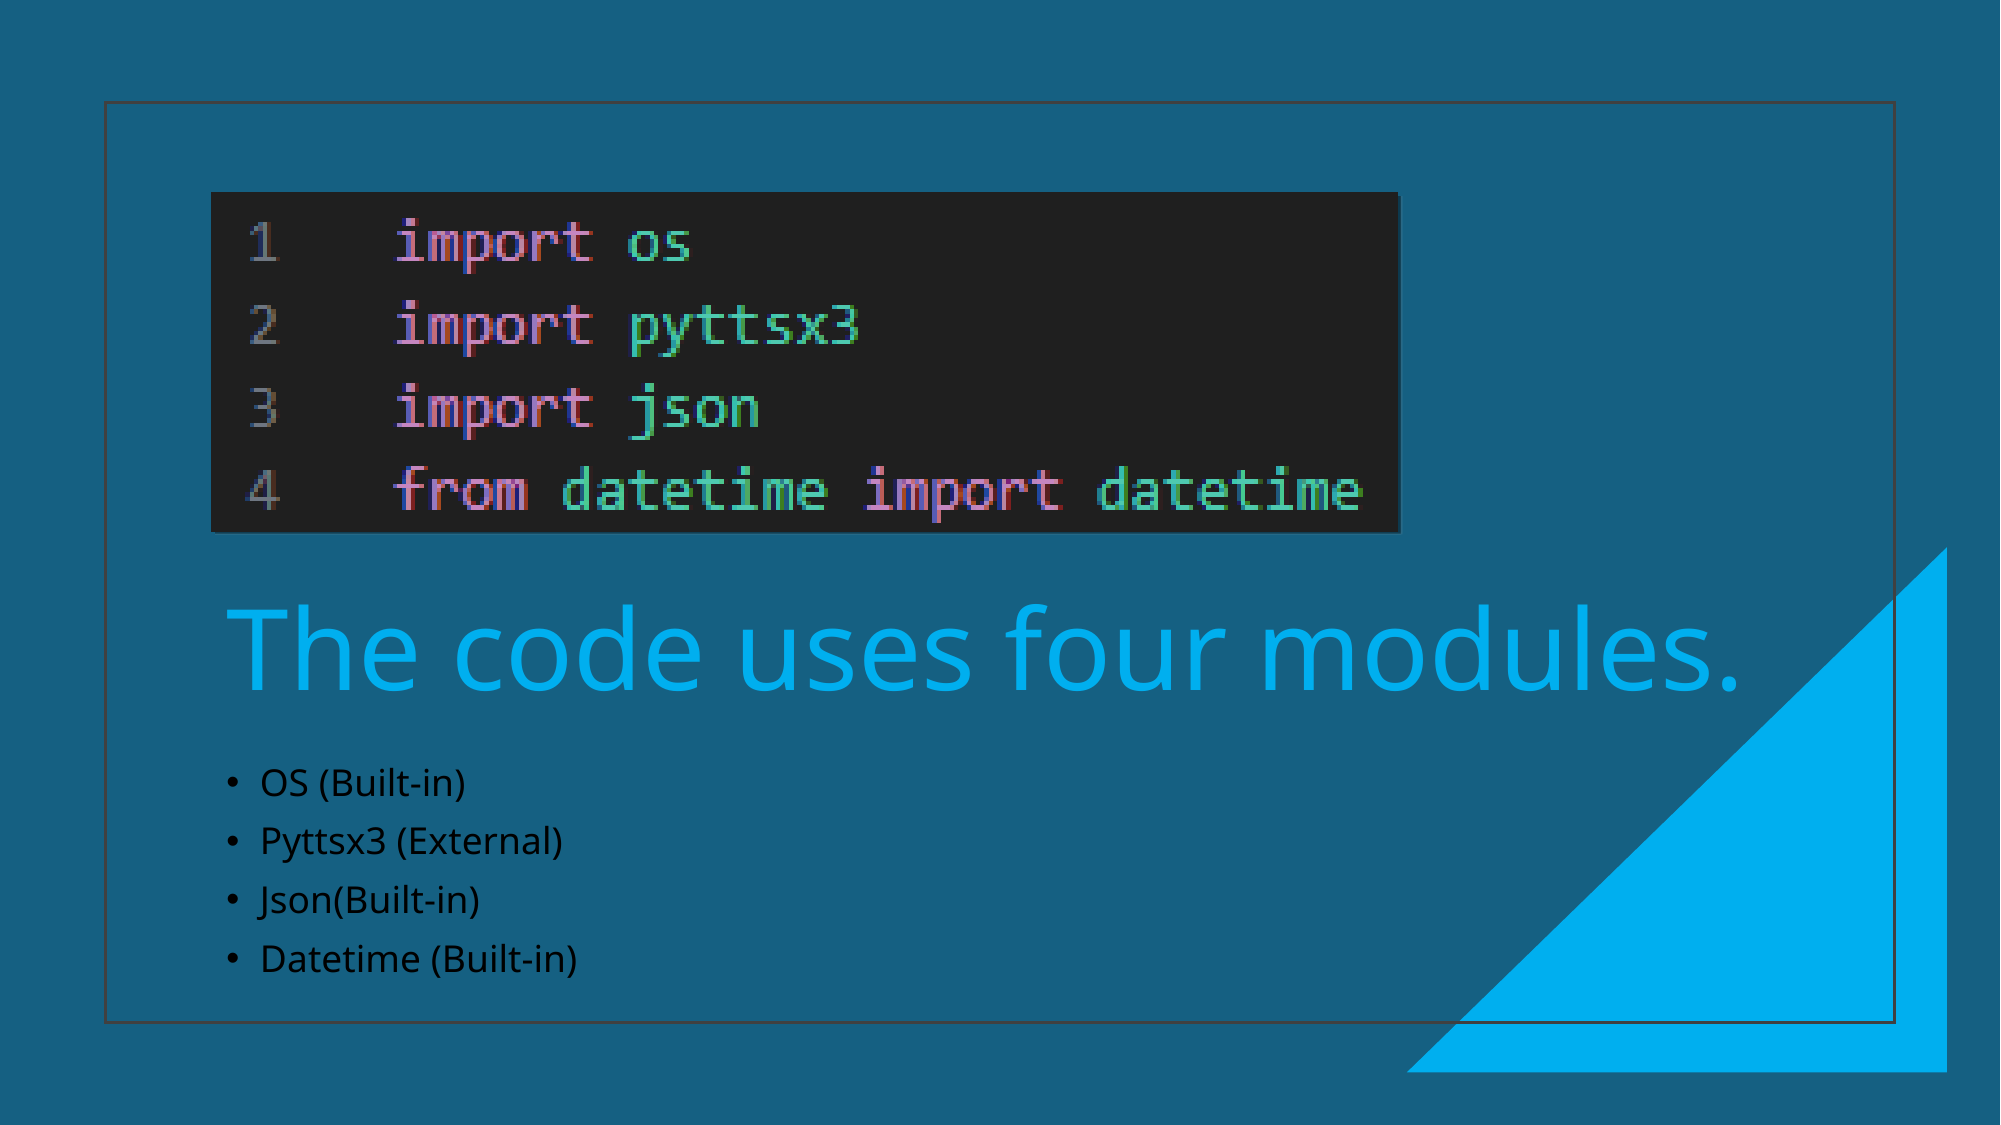

# The code uses four modules.
OS (Built-in)
Pyttsx3 (External)
Json(Built-in)
Datetime (Built-in)